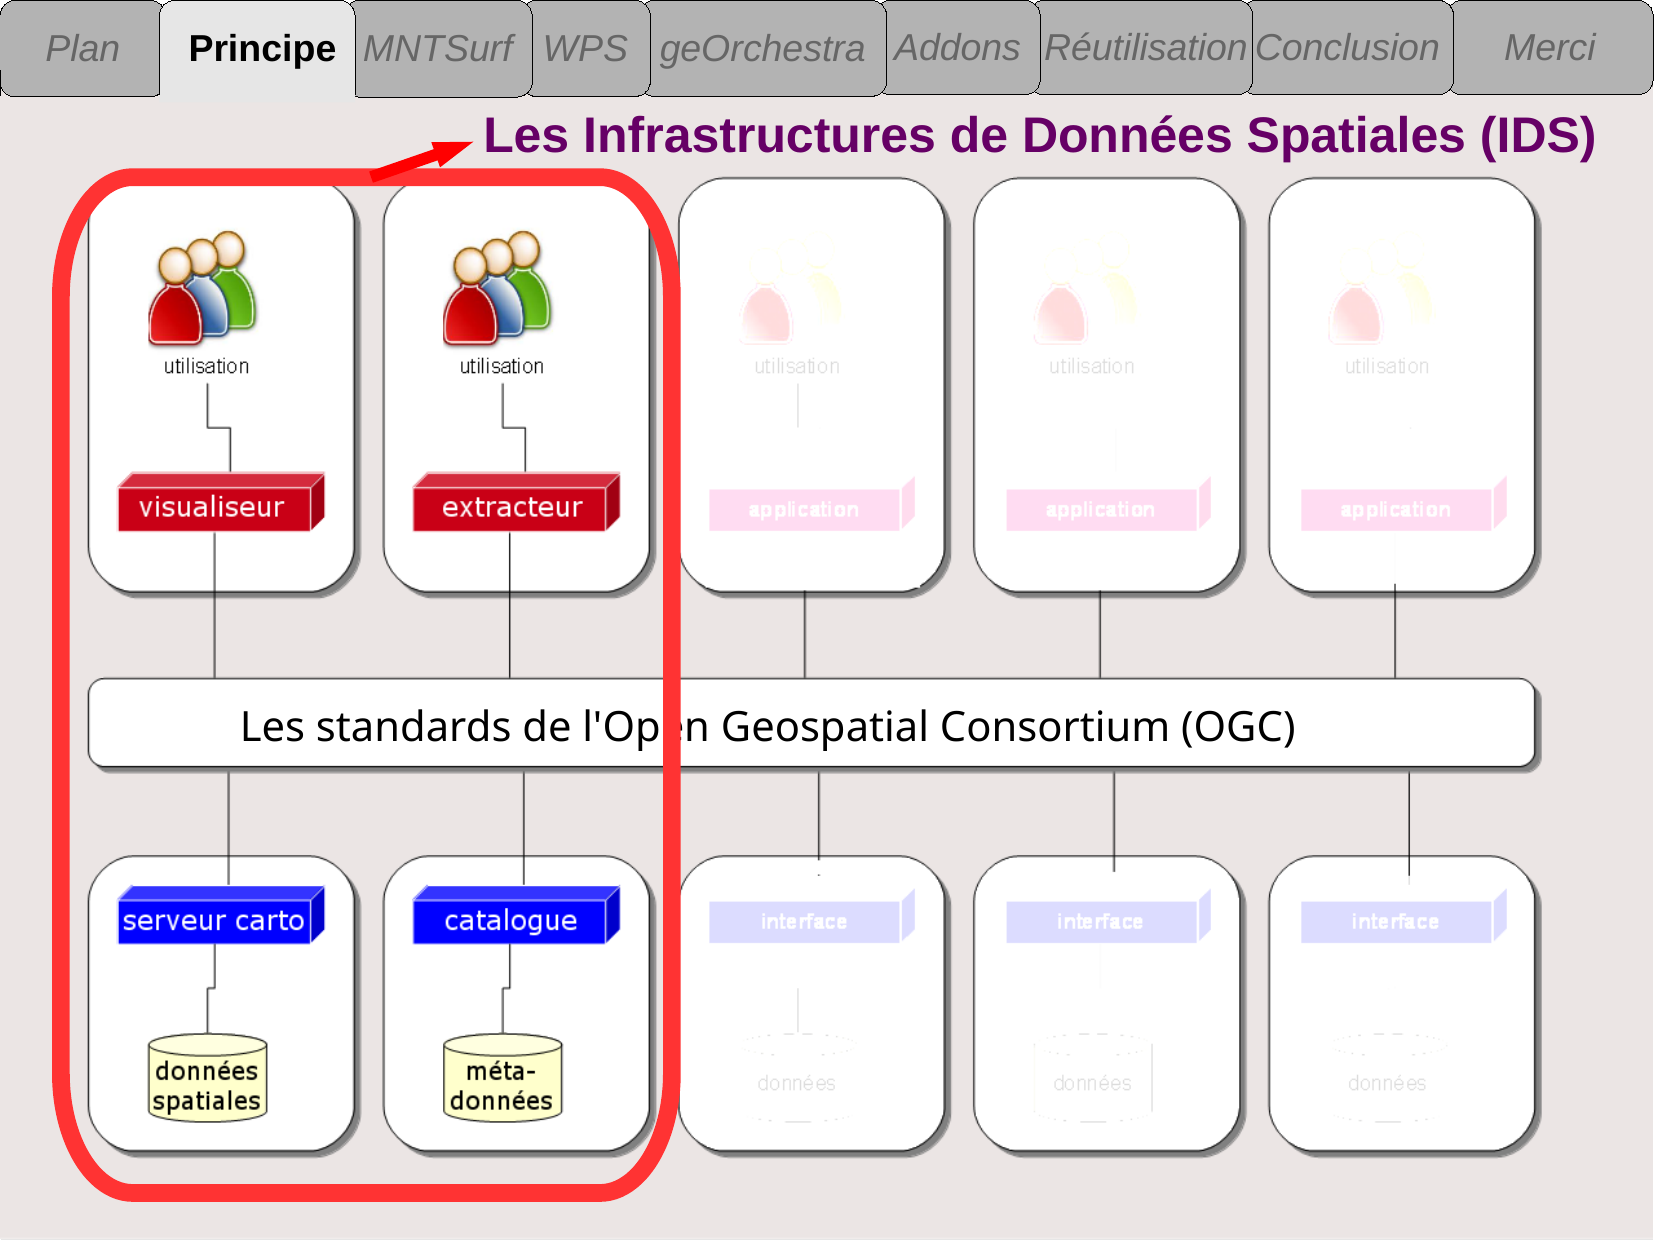

Plan
WPS
 Principe
geOrchestra
MNTSurf
Addons
 Réutilisation
Conclusion
Merci
# Les Infrastructures de Données Spatiales (IDS)
Les standards de l'Open Geospatial Consortium (OGC)